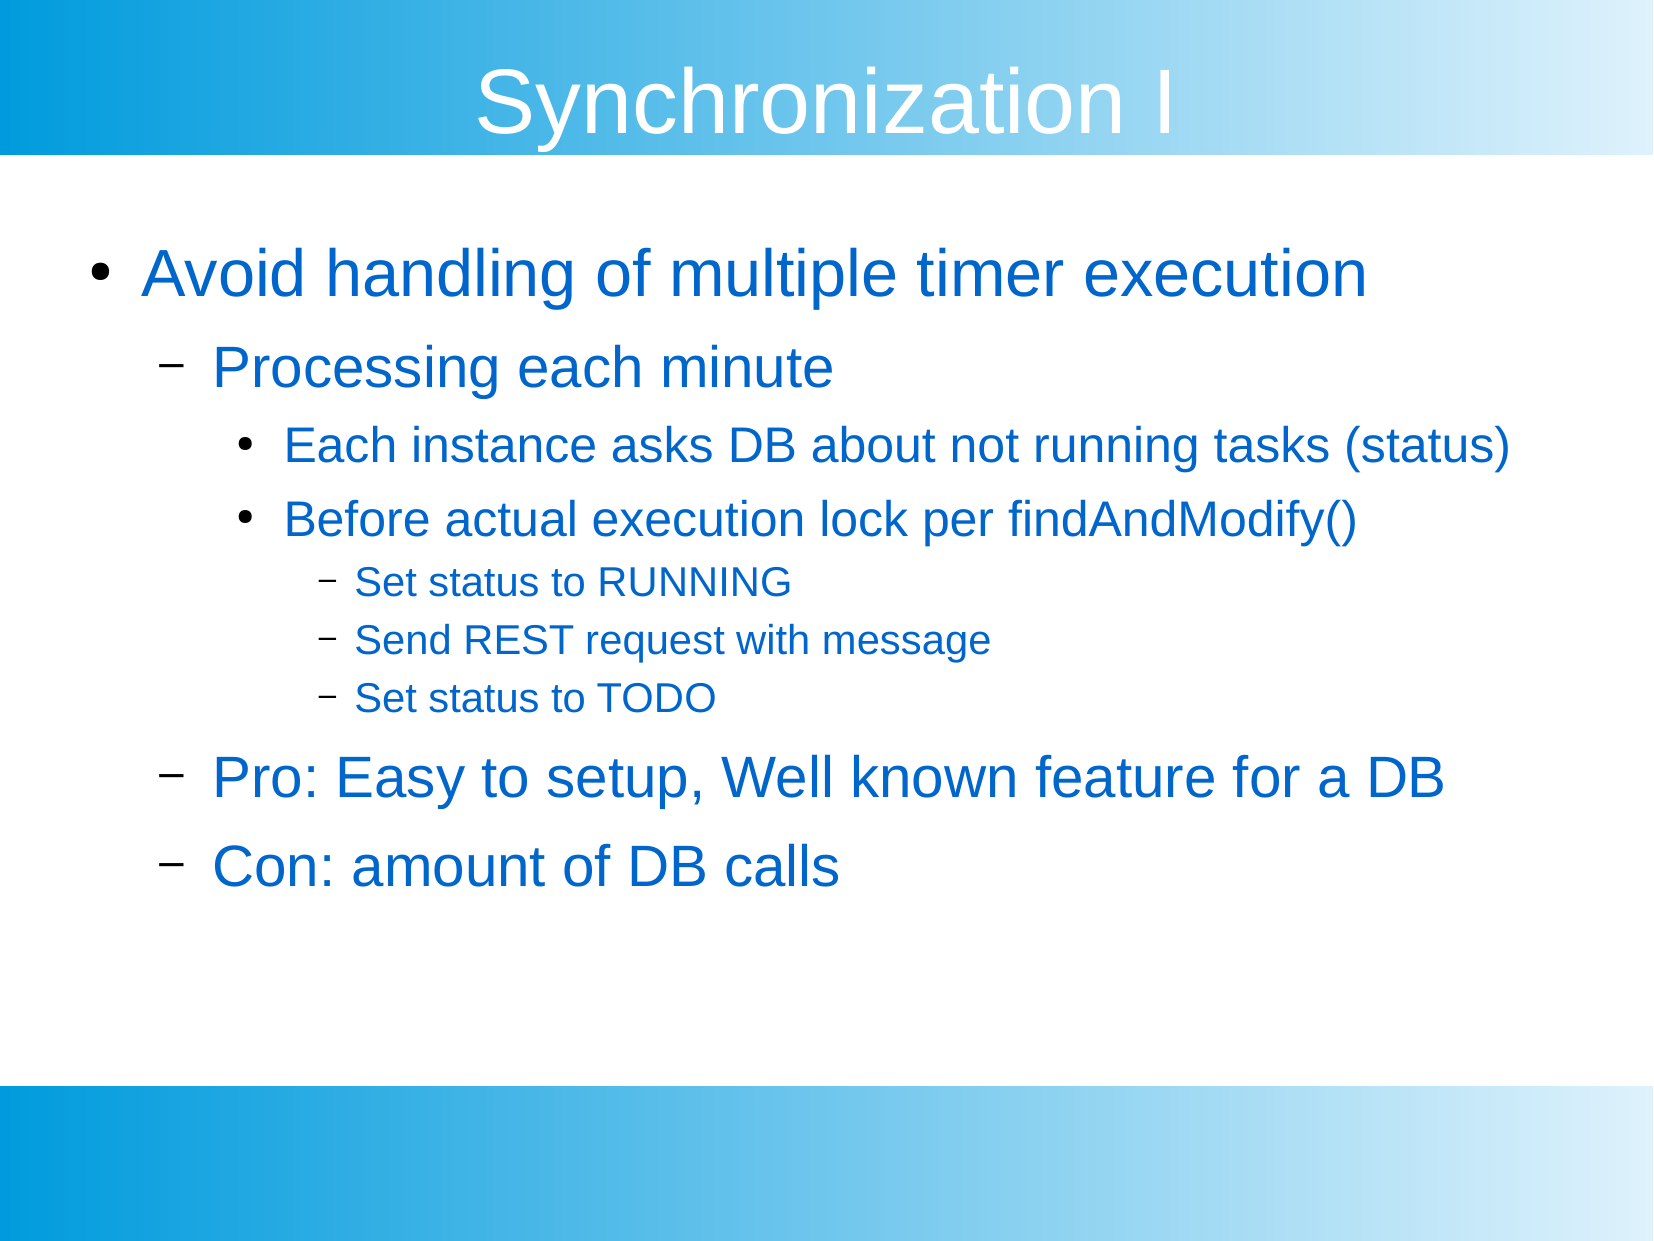

# Synchronization I
Avoid handling of multiple timer execution
Processing each minute
Each instance asks DB about not running tasks (status)
Before actual execution lock per findAndModify()
Set status to RUNNING
Send REST request with message
Set status to TODO
Pro: Easy to setup, Well known feature for a DB
Con: amount of DB calls